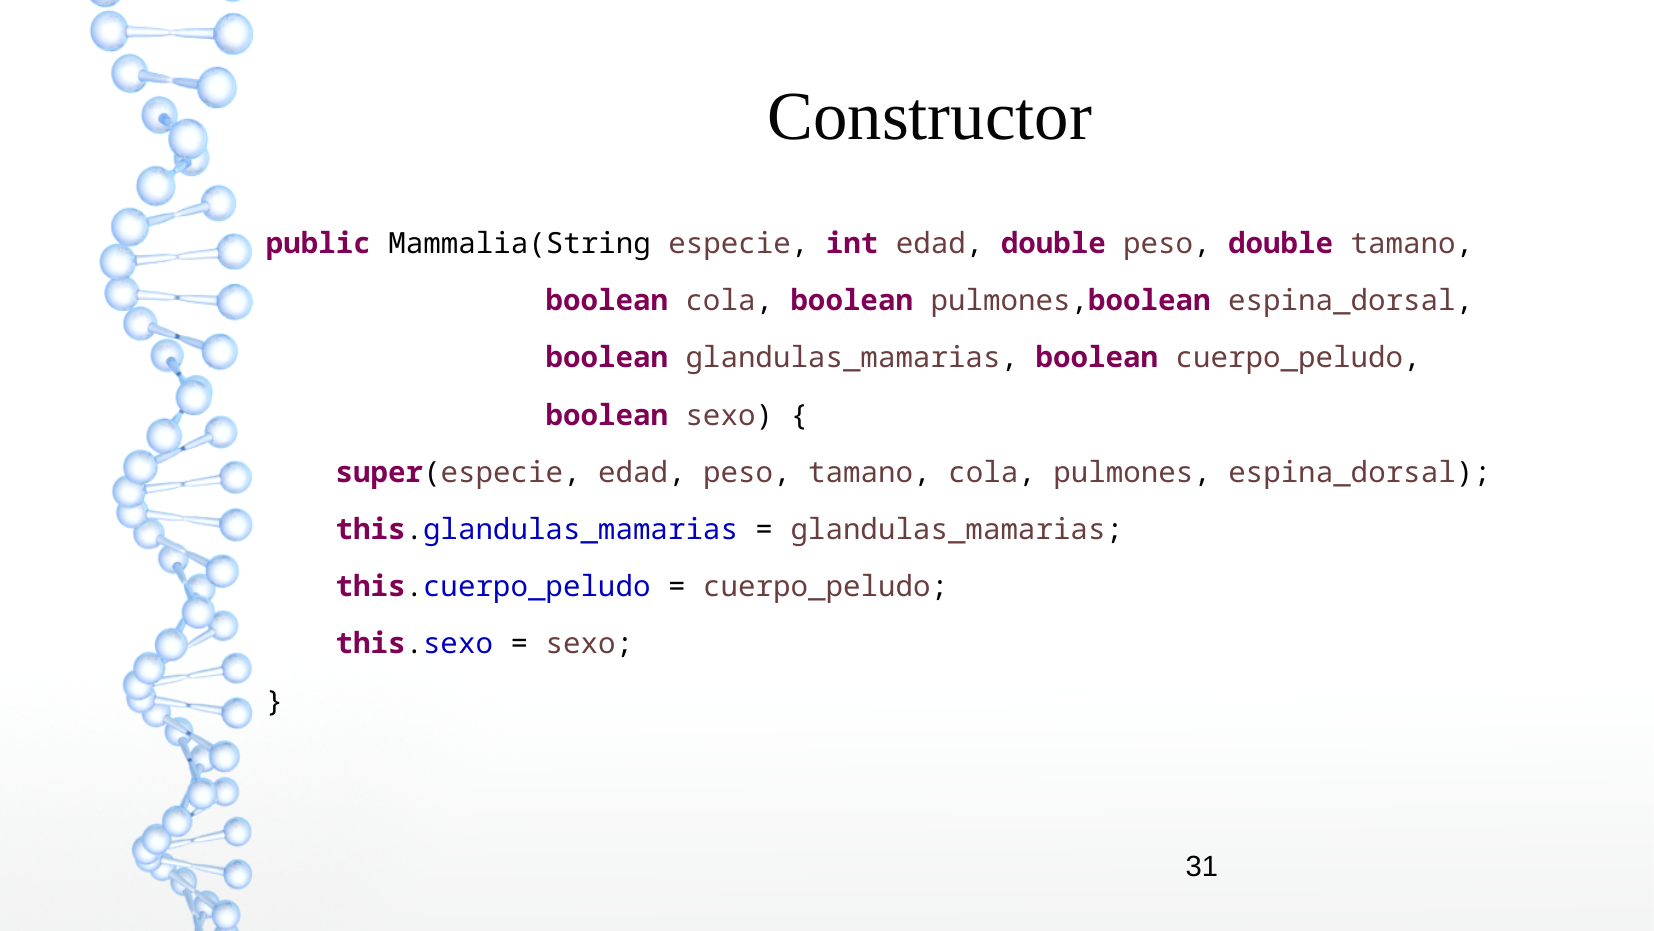

# Constructor
public Mammalia(String especie, int edad, double peso, double tamano,
 boolean cola, boolean pulmones,boolean espina_dorsal,
 boolean glandulas_mamarias, boolean cuerpo_peludo,
 boolean sexo) {
 super(especie, edad, peso, tamano, cola, pulmones, espina_dorsal);
 this.glandulas_mamarias = glandulas_mamarias;
 this.cuerpo_peludo = cuerpo_peludo;
 this.sexo = sexo;
}
30